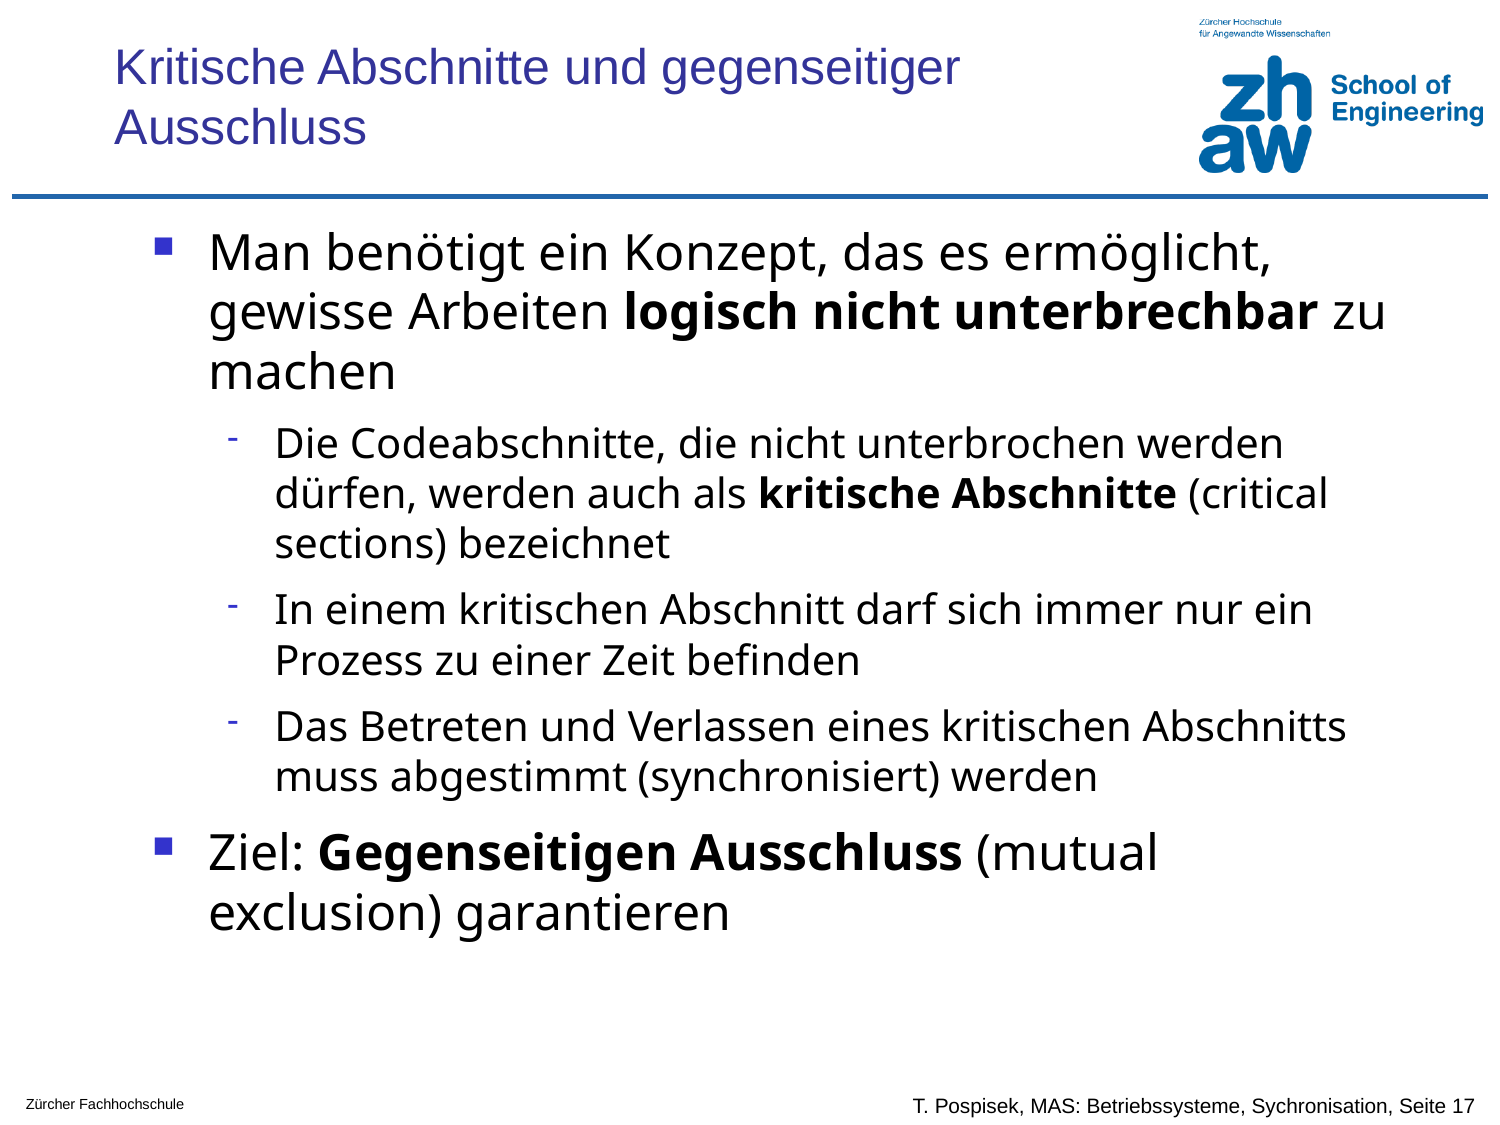

# Kritische Abschnitte und gegenseitiger Ausschluss
Man benötigt ein Konzept, das es ermöglicht, gewisse Arbeiten logisch nicht unterbrechbar zu machen
Die Codeabschnitte, die nicht unterbrochen werden dürfen, werden auch als kritische Abschnitte (critical sections) bezeichnet
In einem kritischen Abschnitt darf sich immer nur ein Prozess zu einer Zeit befinden
Das Betreten und Verlassen eines kritischen Abschnitts muss abgestimmt (synchronisiert) werden
Ziel: Gegenseitigen Ausschluss (mutual exclusion) garantieren